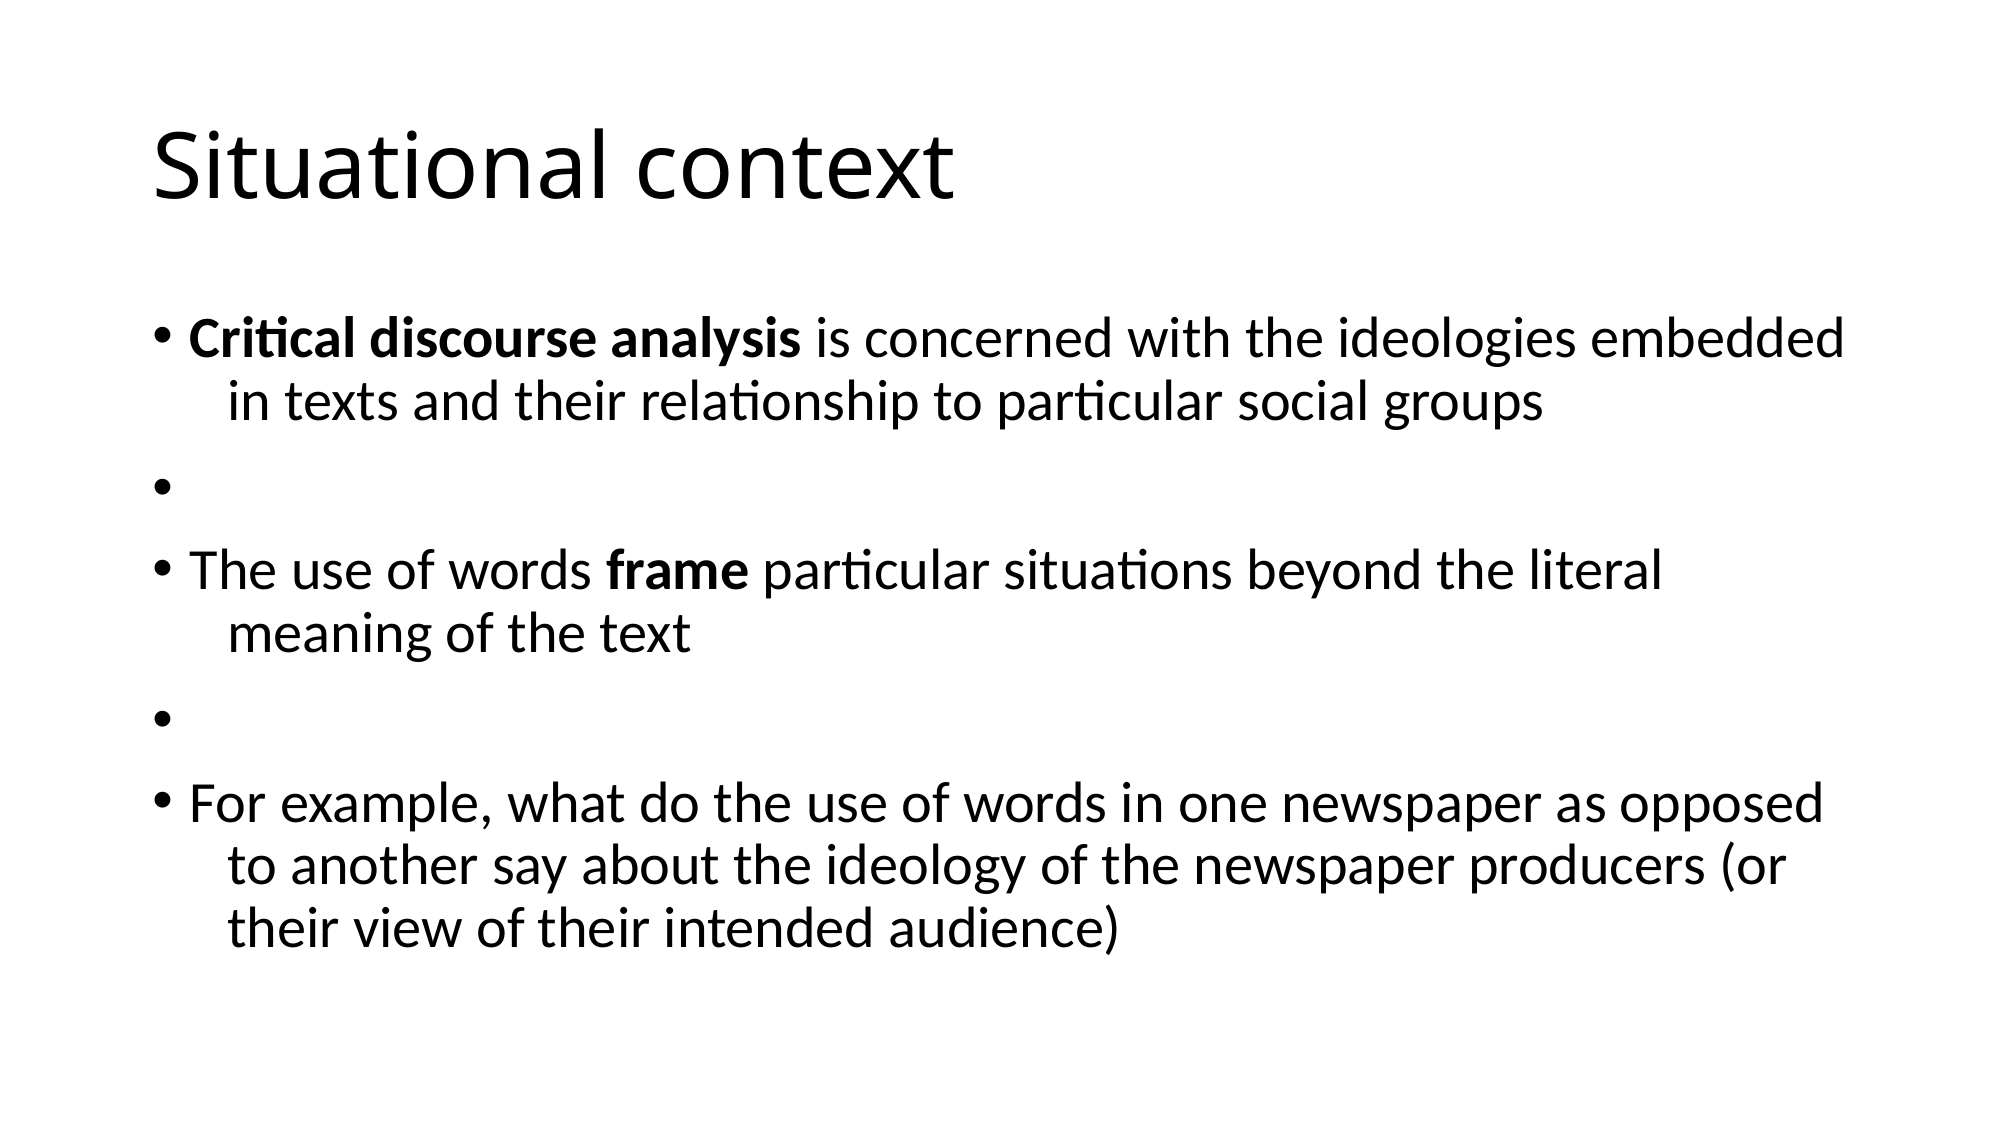

# Situational context
Critical discourse analysis is concerned with the ideologies embedded in texts and their relationship to particular social groups
The use of words frame particular situations beyond the literal meaning of the text
For example, what do the use of words in one newspaper as opposed to another say about the ideology of the newspaper producers (or their view of their intended audience)